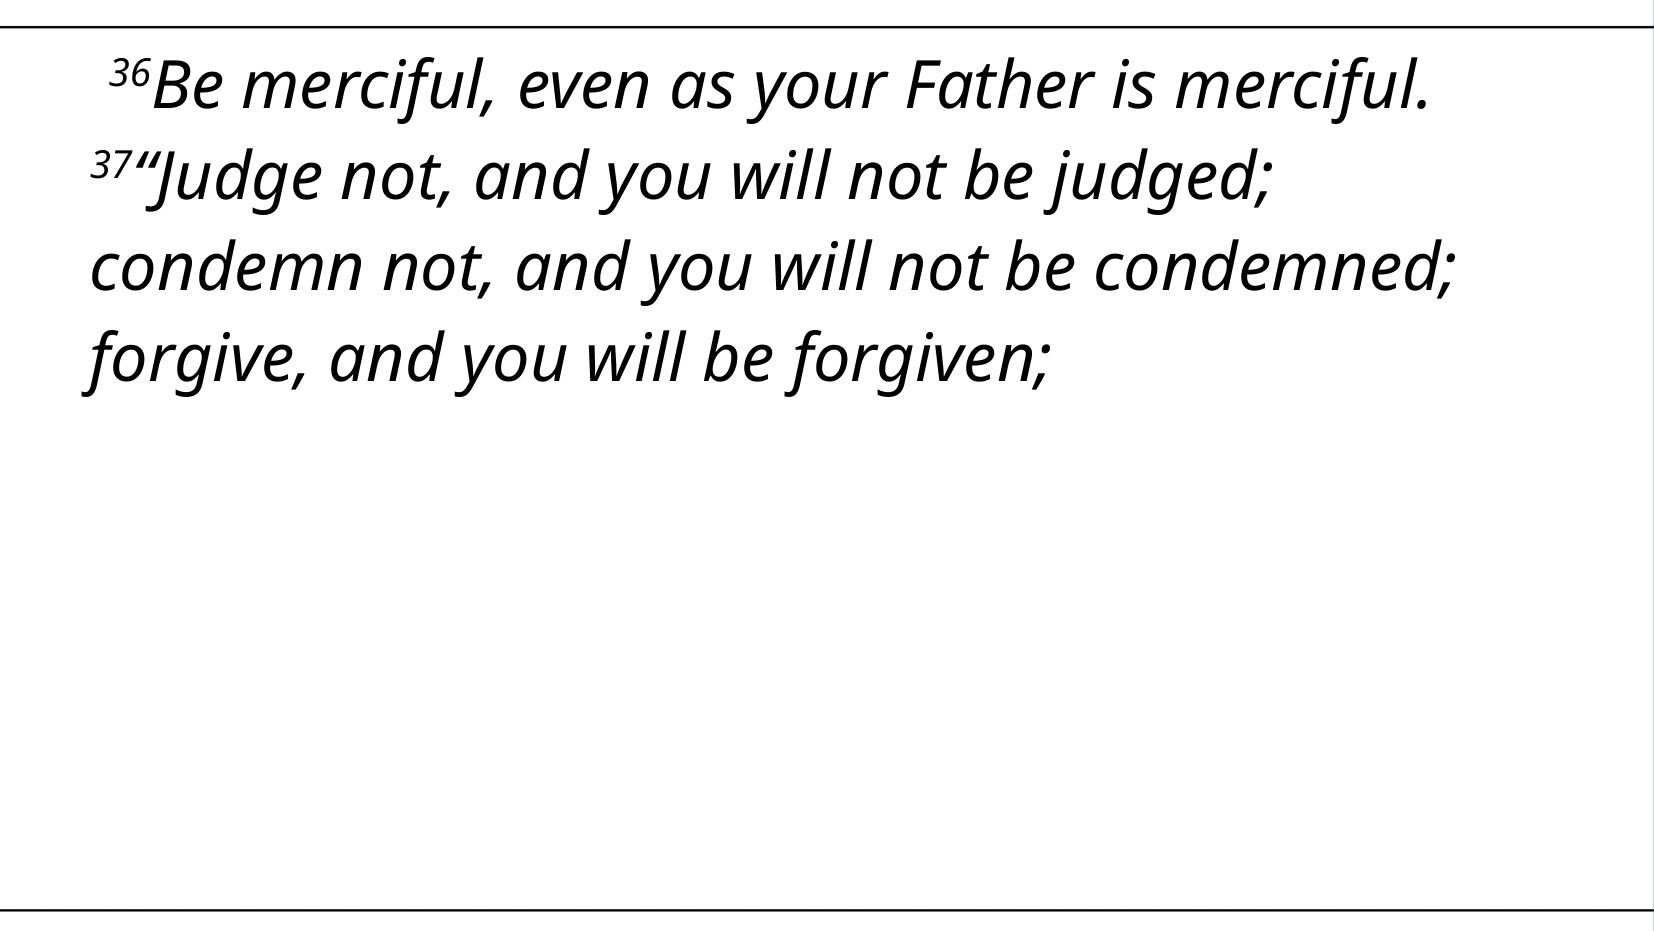

36Be merciful, even as your Father is merciful. 37“Judge not, and you will not be judged; condemn not, and you will not be condemned; forgive, and you will be forgiven;